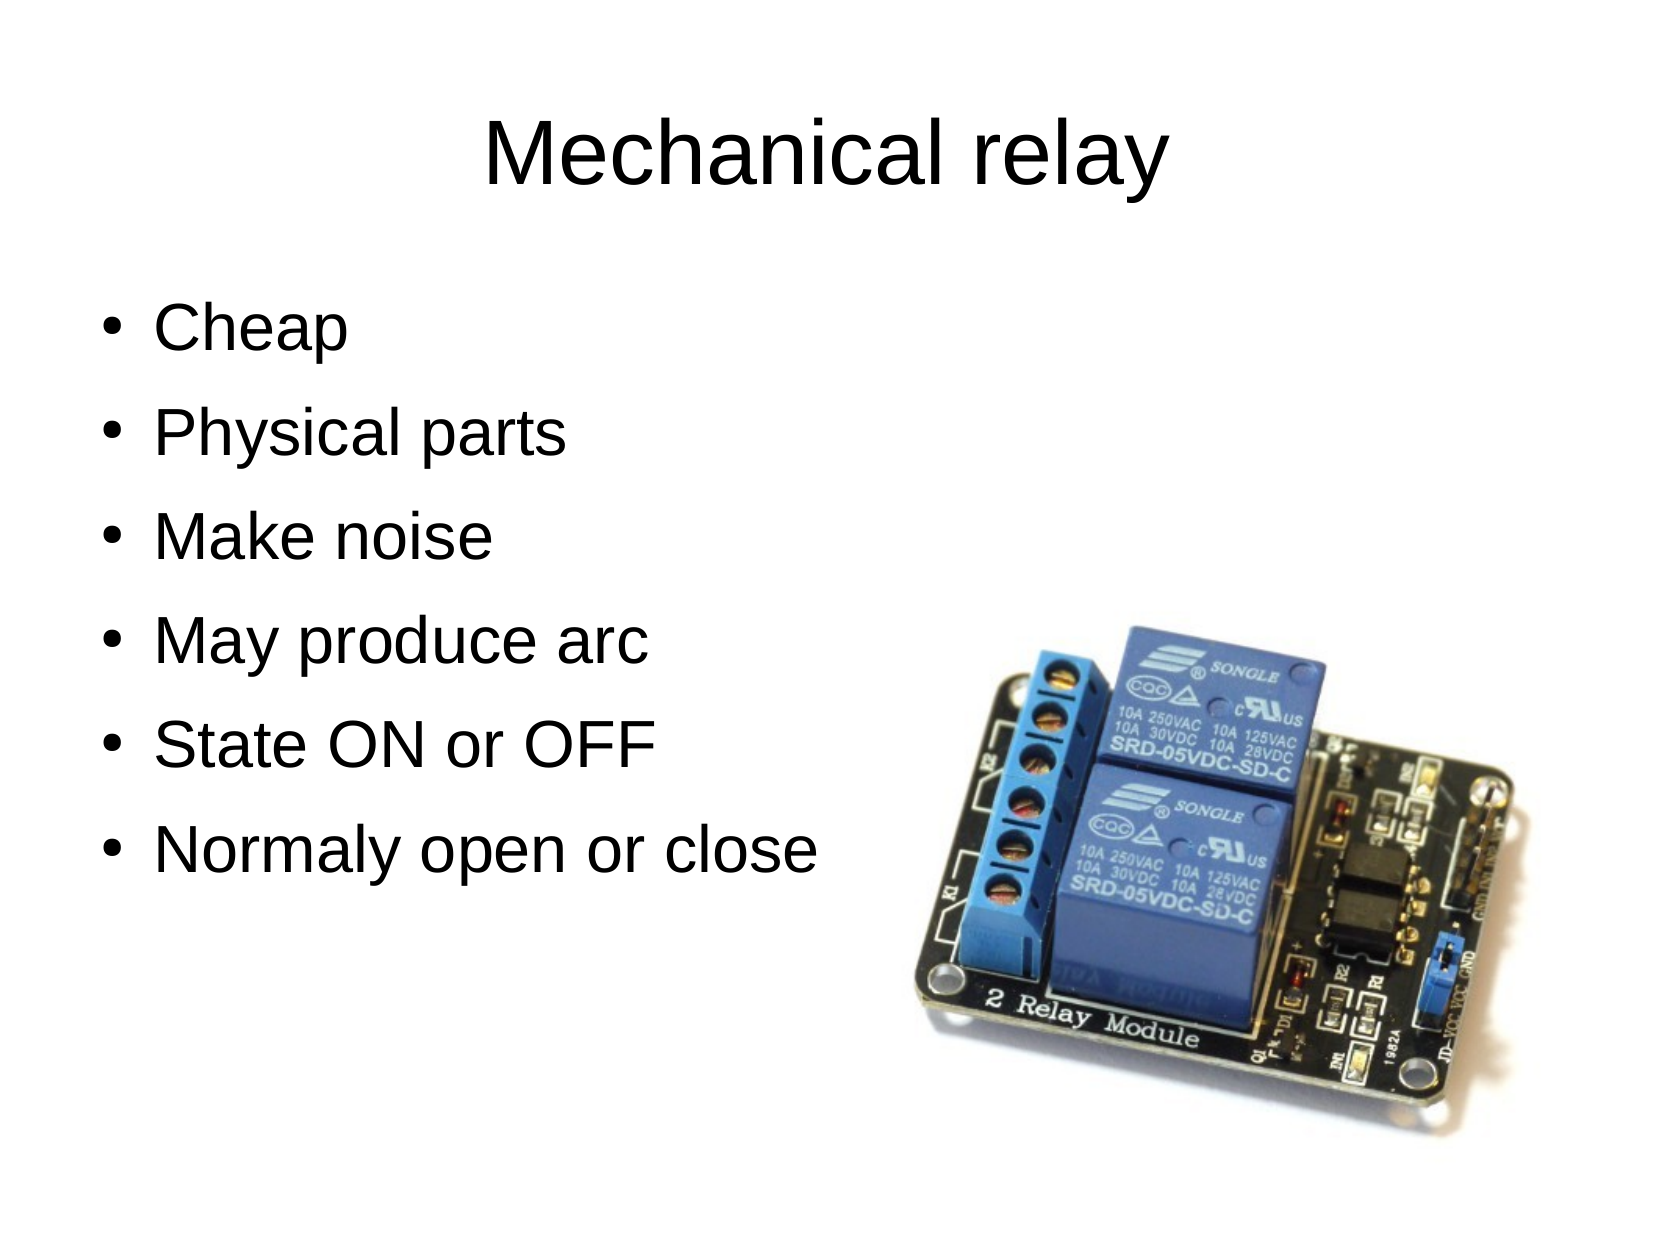

# Mechanical relay
Cheap
Physical parts
Make noise
May produce arc
State ON or OFF
Normaly open or close